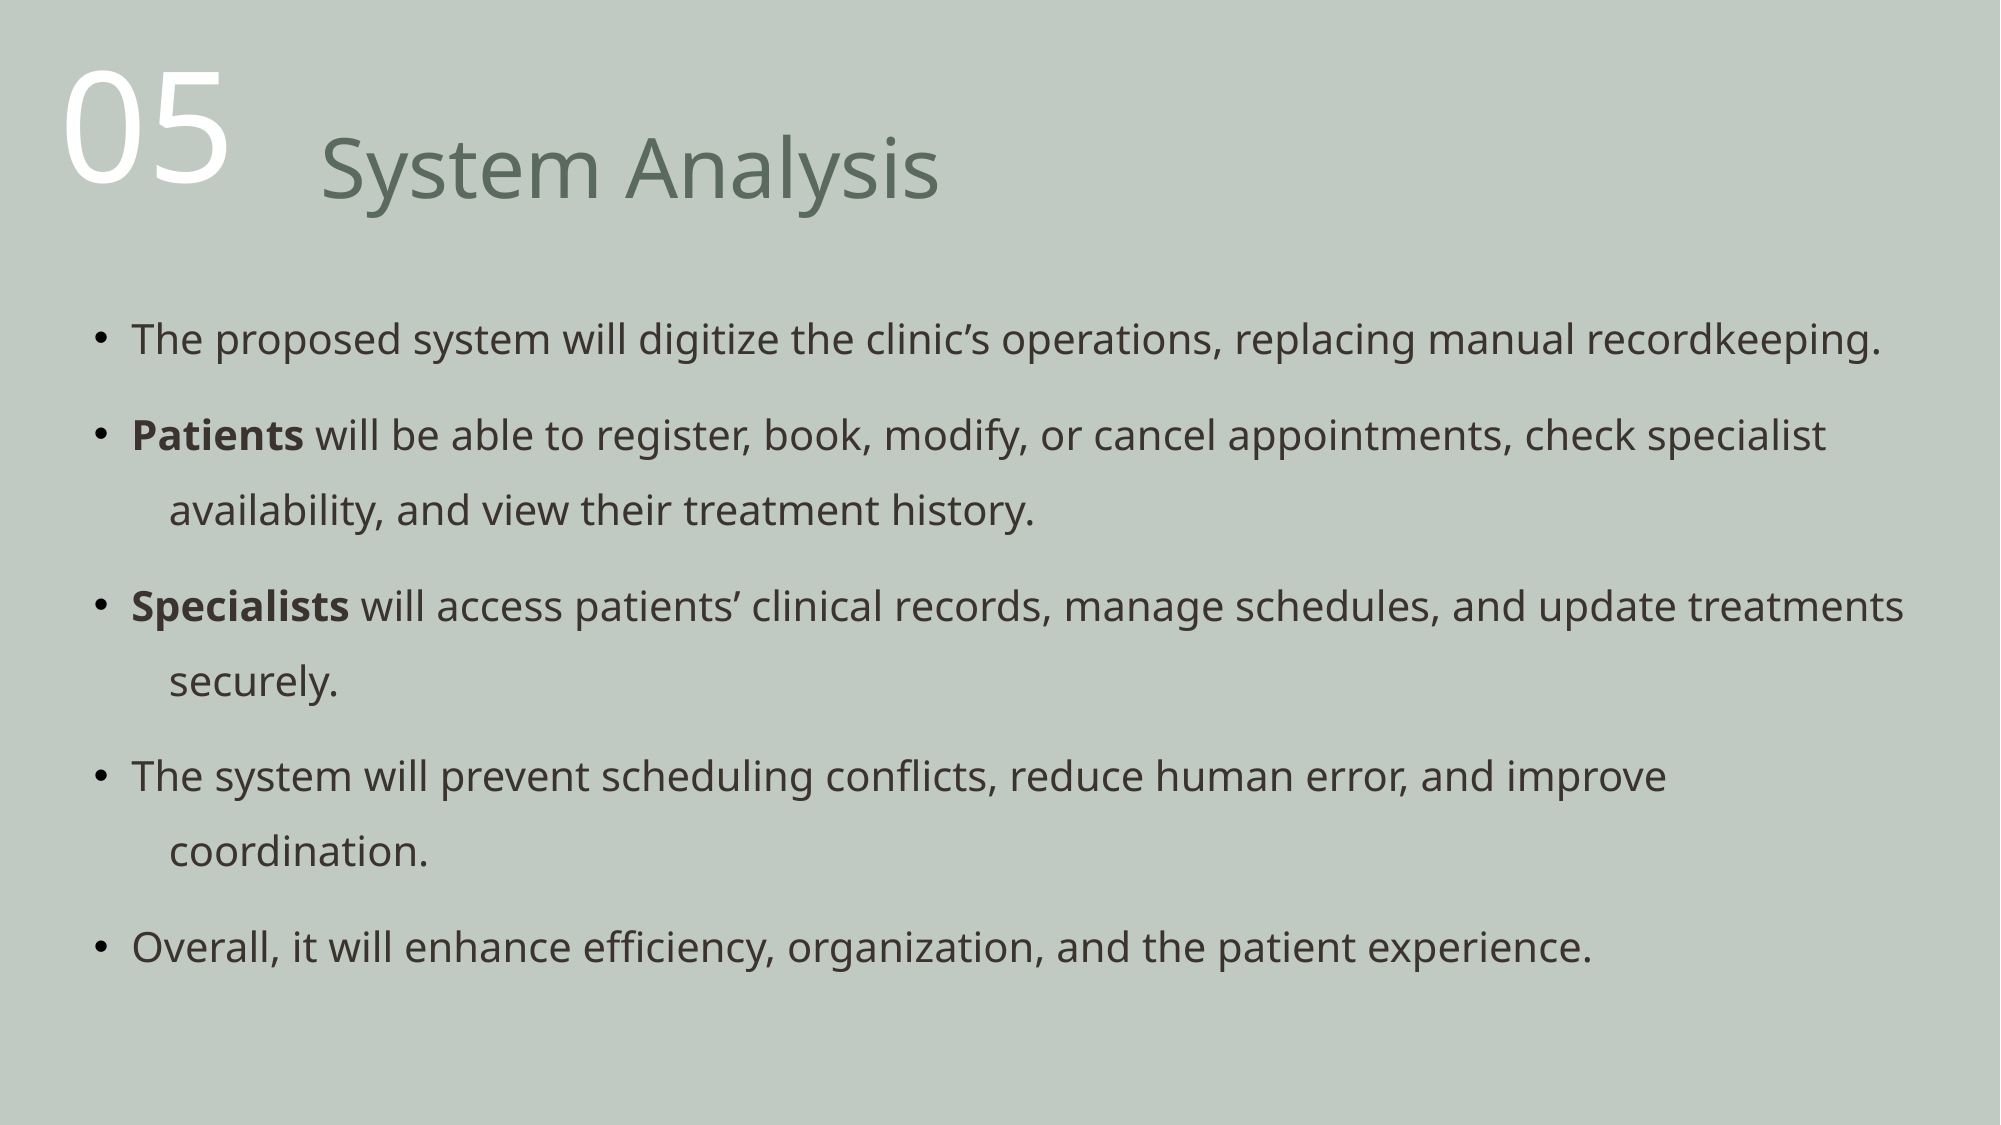

# 05
 System Analysis
The proposed system will digitize the clinic’s operations, replacing manual recordkeeping.
Patients will be able to register, book, modify, or cancel appointments, check specialist availability, and view their treatment history.
Specialists will access patients’ clinical records, manage schedules, and update treatments securely.
The system will prevent scheduling conflicts, reduce human error, and improve coordination.
Overall, it will enhance efficiency, organization, and the patient experience.